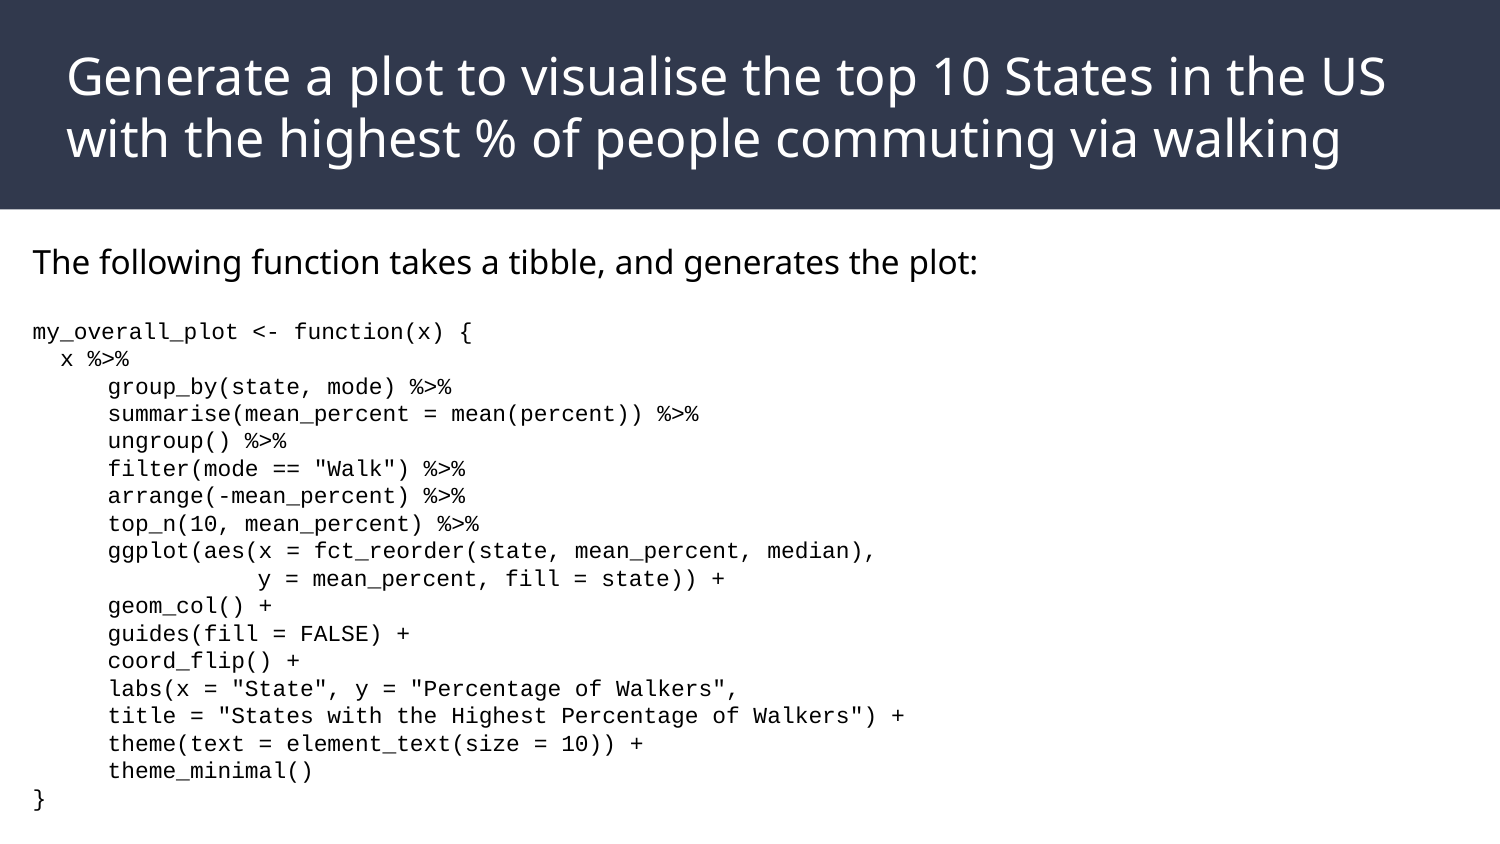

# Generate a plot to visualise the top 10 States in the US with the highest % of people commuting via walking
The following function takes a tibble, and generates the plot:
my_overall_plot <- function(x) {
 x %>%
	group_by(state, mode) %>%
	summarise(mean_percent = mean(percent)) %>%
	ungroup() %>%
	filter(mode == "Walk") %>%
	arrange(-mean_percent) %>%
	top_n(10, mean_percent) %>%
	ggplot(aes(x = fct_reorder(state, mean_percent, median),
 	y = mean_percent, fill = state)) +
	geom_col() +
	guides(fill = FALSE) +
	coord_flip() +
	labs(x = "State", y = "Percentage of Walkers",
 	title = "States with the Highest Percentage of Walkers") +
	theme(text = element_text(size = 10)) +
	theme_minimal()
}